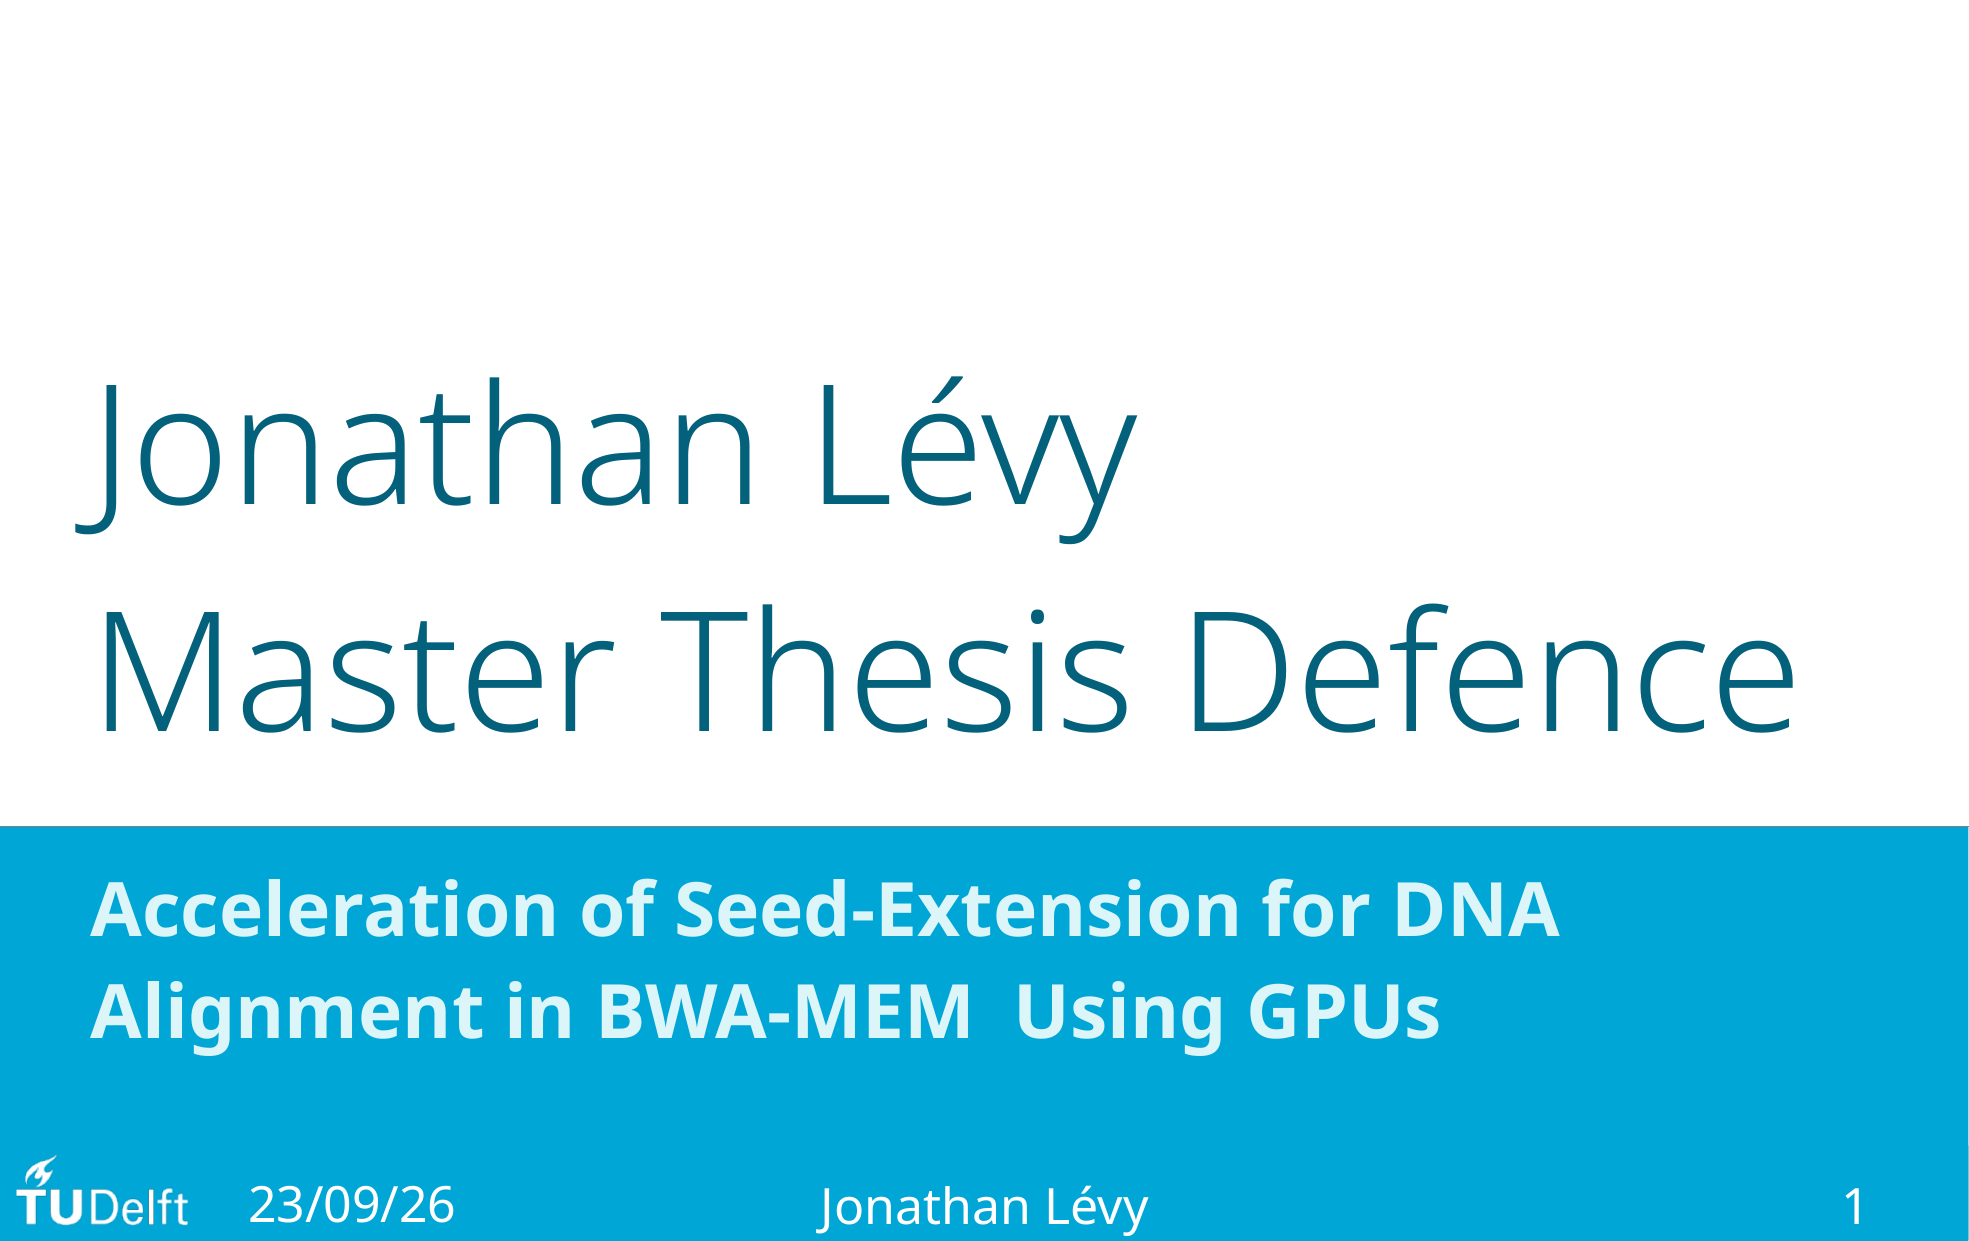

# Jonathan Lévy Master Thesis Defence
Acceleration of Seed-Extension for DNA Alignment in BWA-MEM Using GPUs